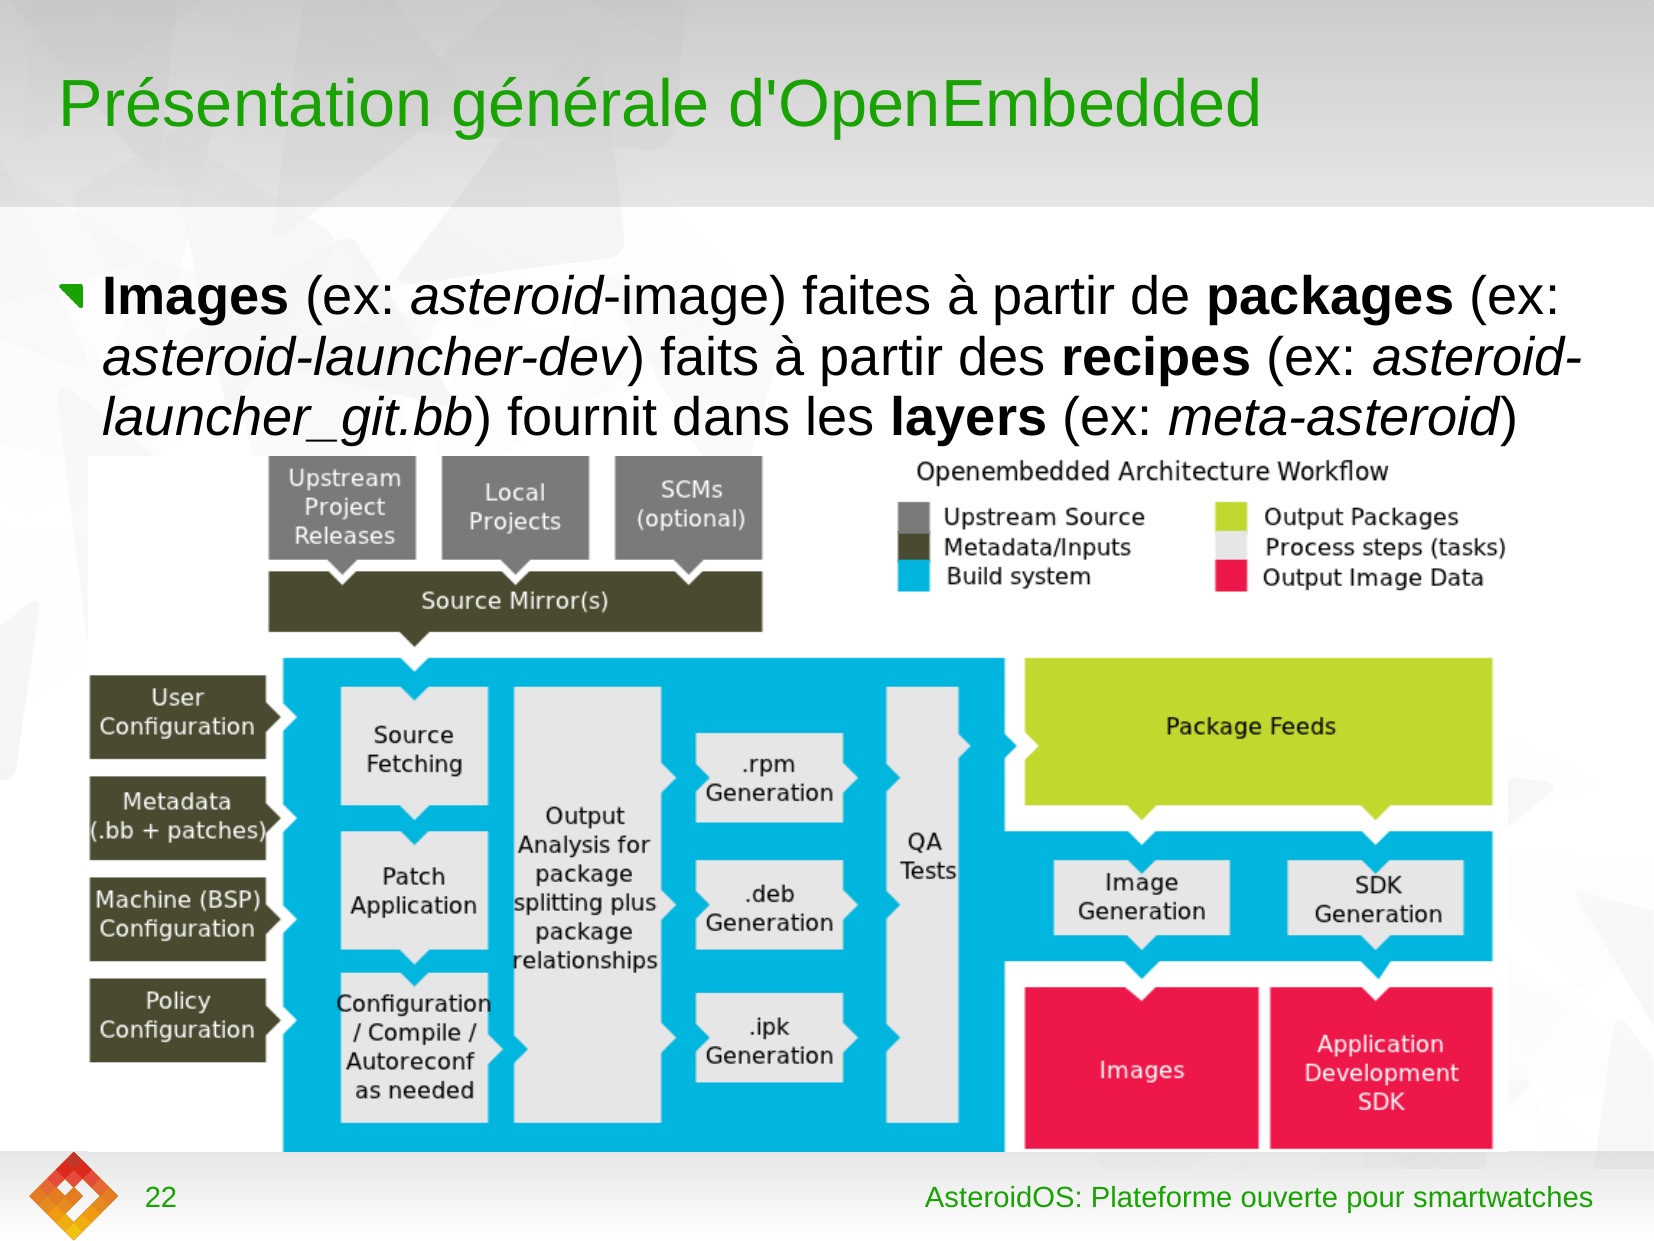

# Présentation générale d'OpenEmbedded
Images (ex: asteroid-image) faites à partir de packages (ex: asteroid-launcher-dev) faits à partir des recipes (ex: asteroid-launcher_git.bb) fournit dans les layers (ex: meta-asteroid)
22
AsteroidOS: Plateforme ouverte pour smartwatches